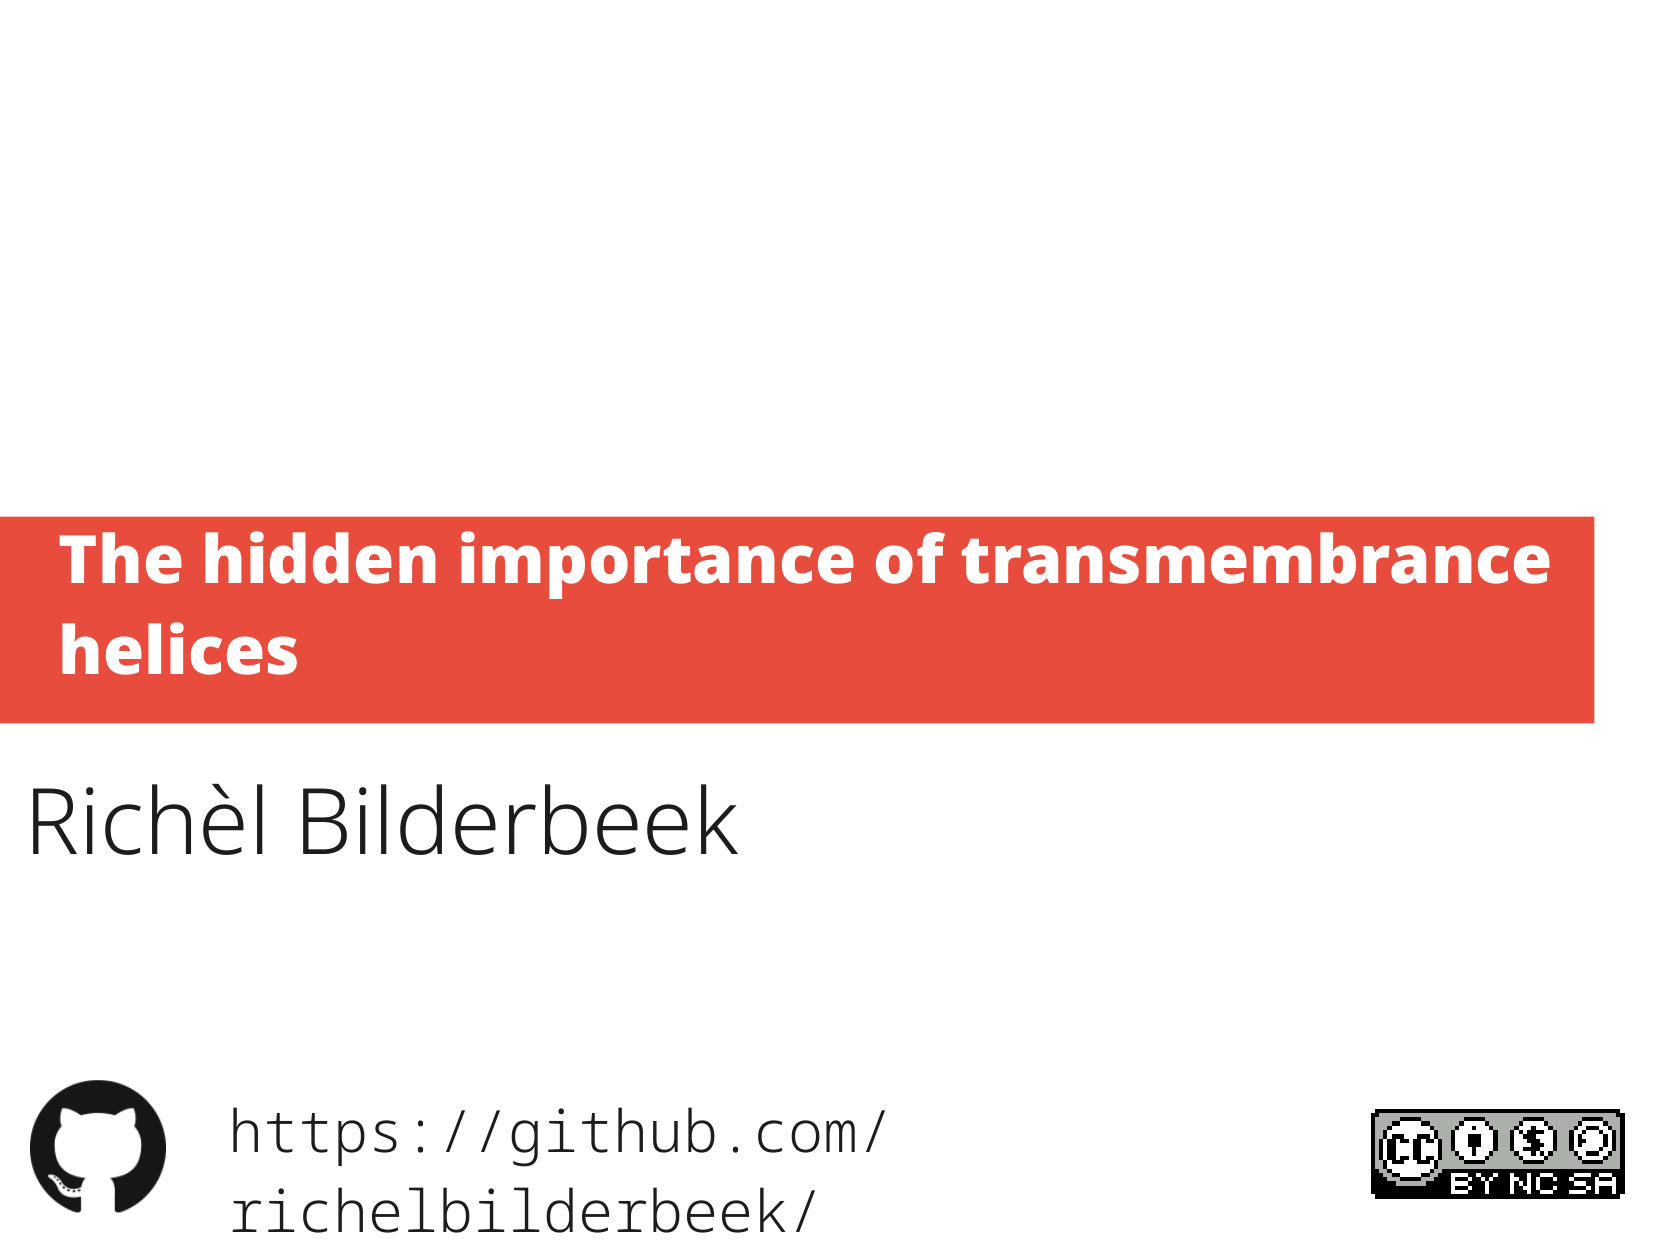

# The hidden importance of transmembrance helices
Richèl Bilderbeek
https://github.com/richelbilderbeek/
 cellbio_presentation_20210201